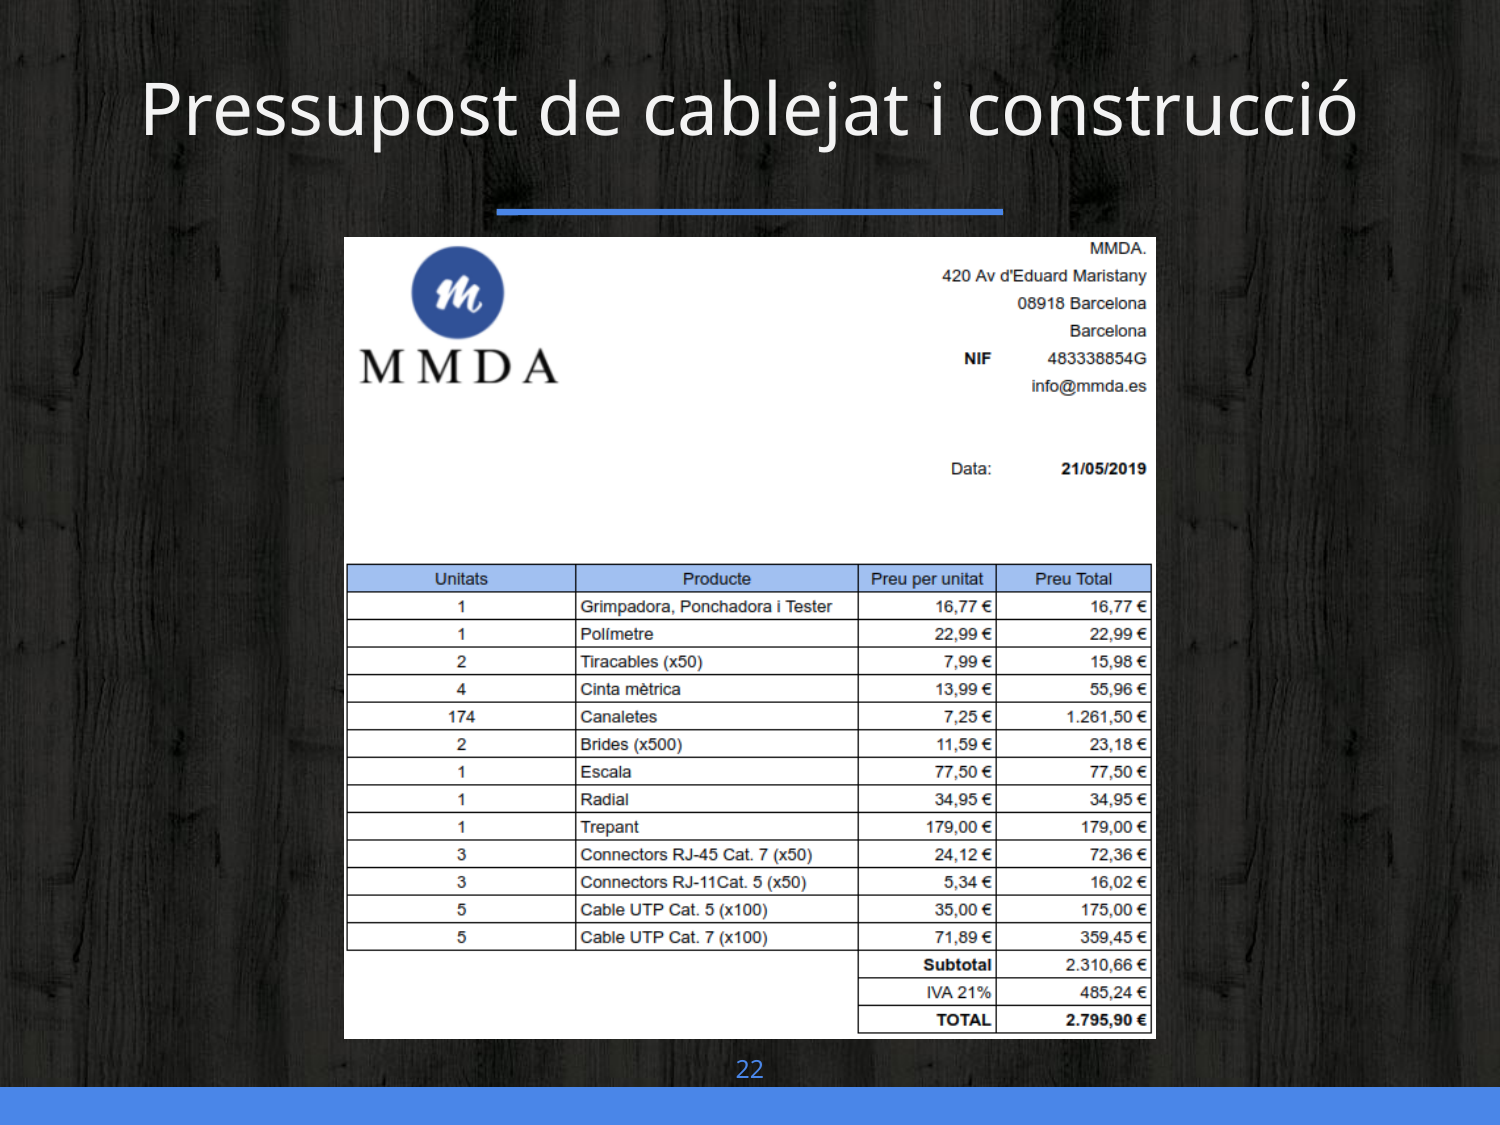

# Pressupost de cablejat i construcció
22